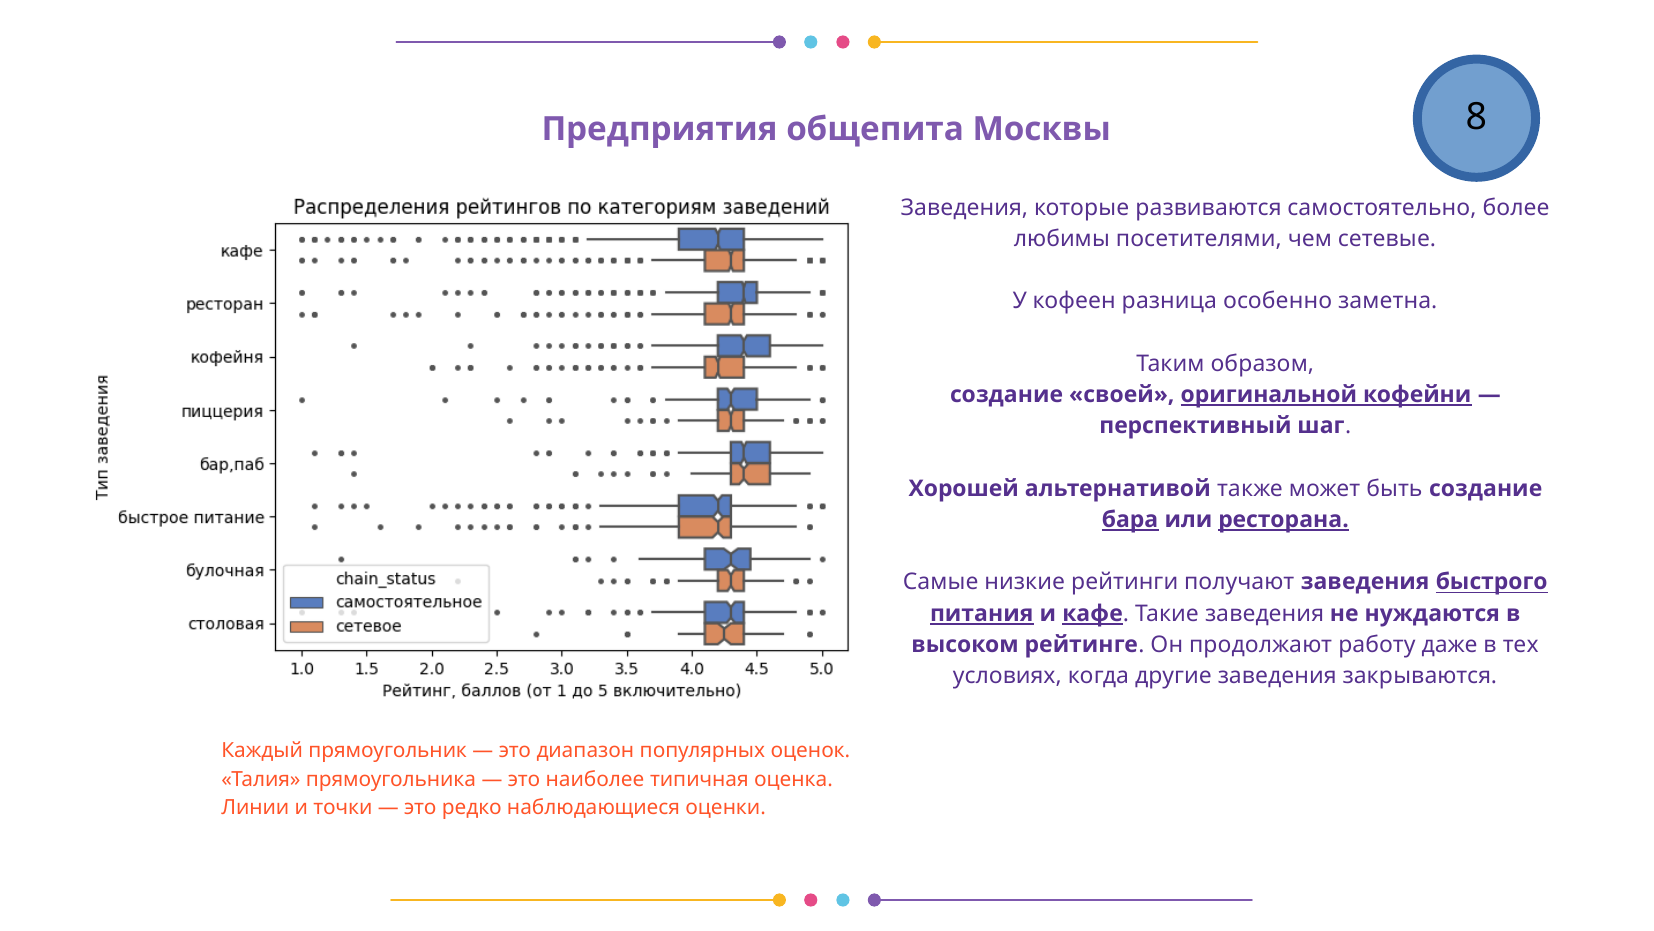

Предприятия общепита Москвы
# Заведения, которые развиваются самостоятельно, более любимы посетителями, чем сетевые. У кофеен разница особенно заметна. Таким образом, создание «своей», оригинальной кофейни — перспективный шаг. Хорошей альтернативой также может быть создание бара или ресторана. Самые низкие рейтинги получают заведения быстрого питания и кафе. Такие заведения не нуждаются в высоком рейтинге. Он продолжают работу даже в тех условиях, когда другие заведения закрываются.
Каждый прямоугольник — это диапазон популярных оценок.
«Талия» прямоугольника — это наиболее типичная оценка.
Линии и точки — это редко наблюдающиеся оценки.